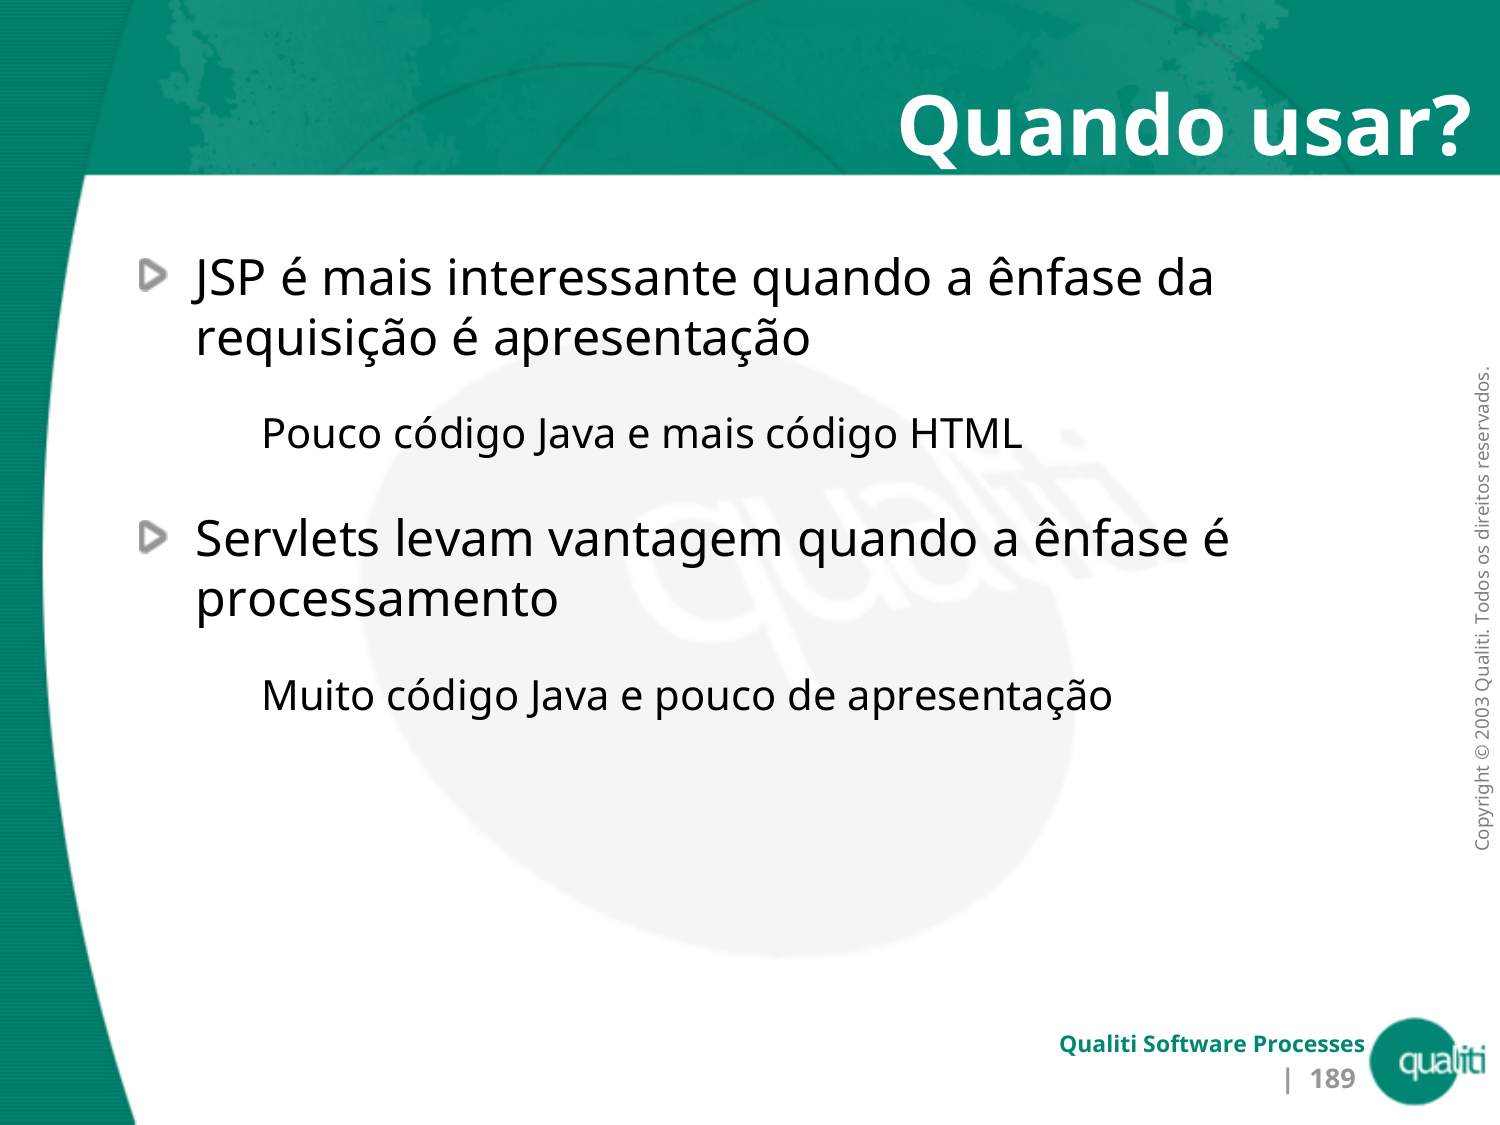

# Quando usar?
JSP é mais interessante quando a ênfase da requisição é apresentação
Pouco código Java e mais código HTML
Servlets levam vantagem quando a ênfase é processamento
Muito código Java e pouco de apresentação